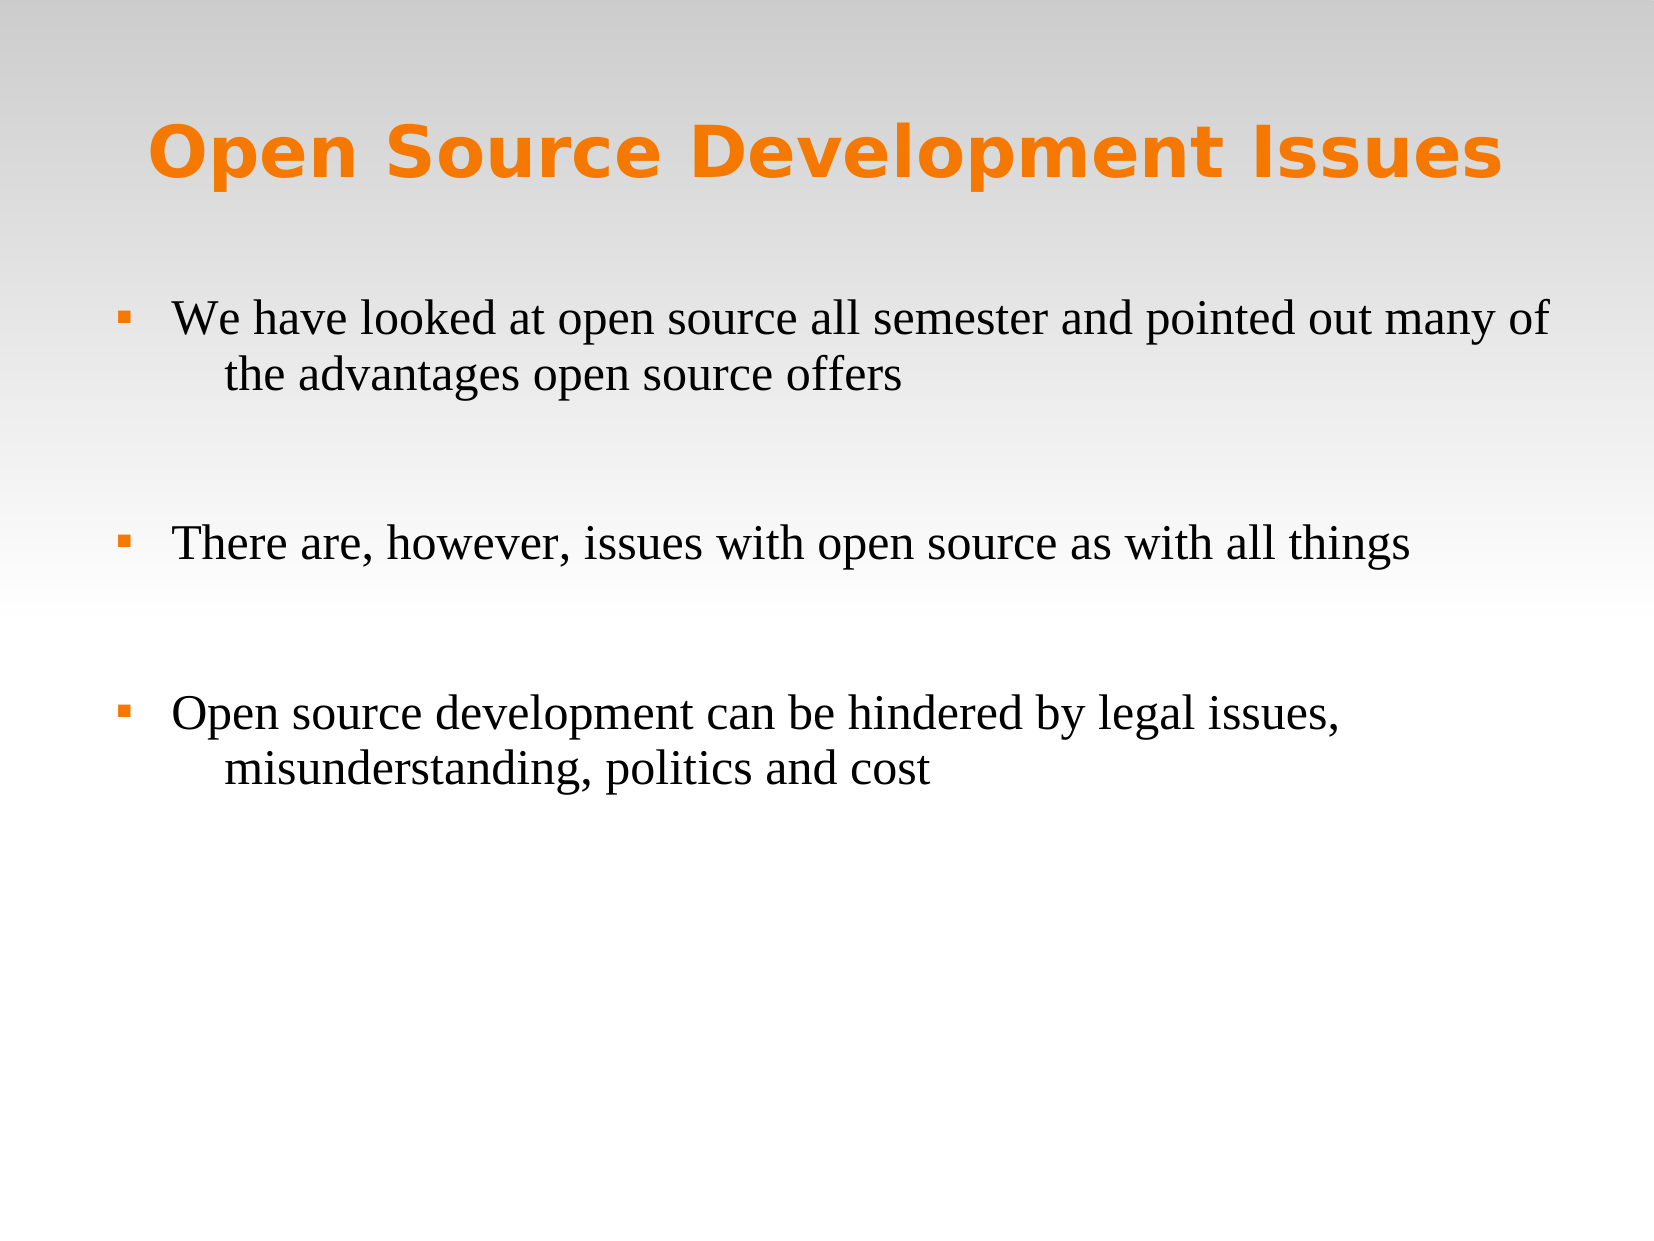

# Open Source Development Issues
We have looked at open source all semester and pointed out many of the advantages open source offers
There are, however, issues with open source as with all things
Open source development can be hindered by legal issues, misunderstanding, politics and cost